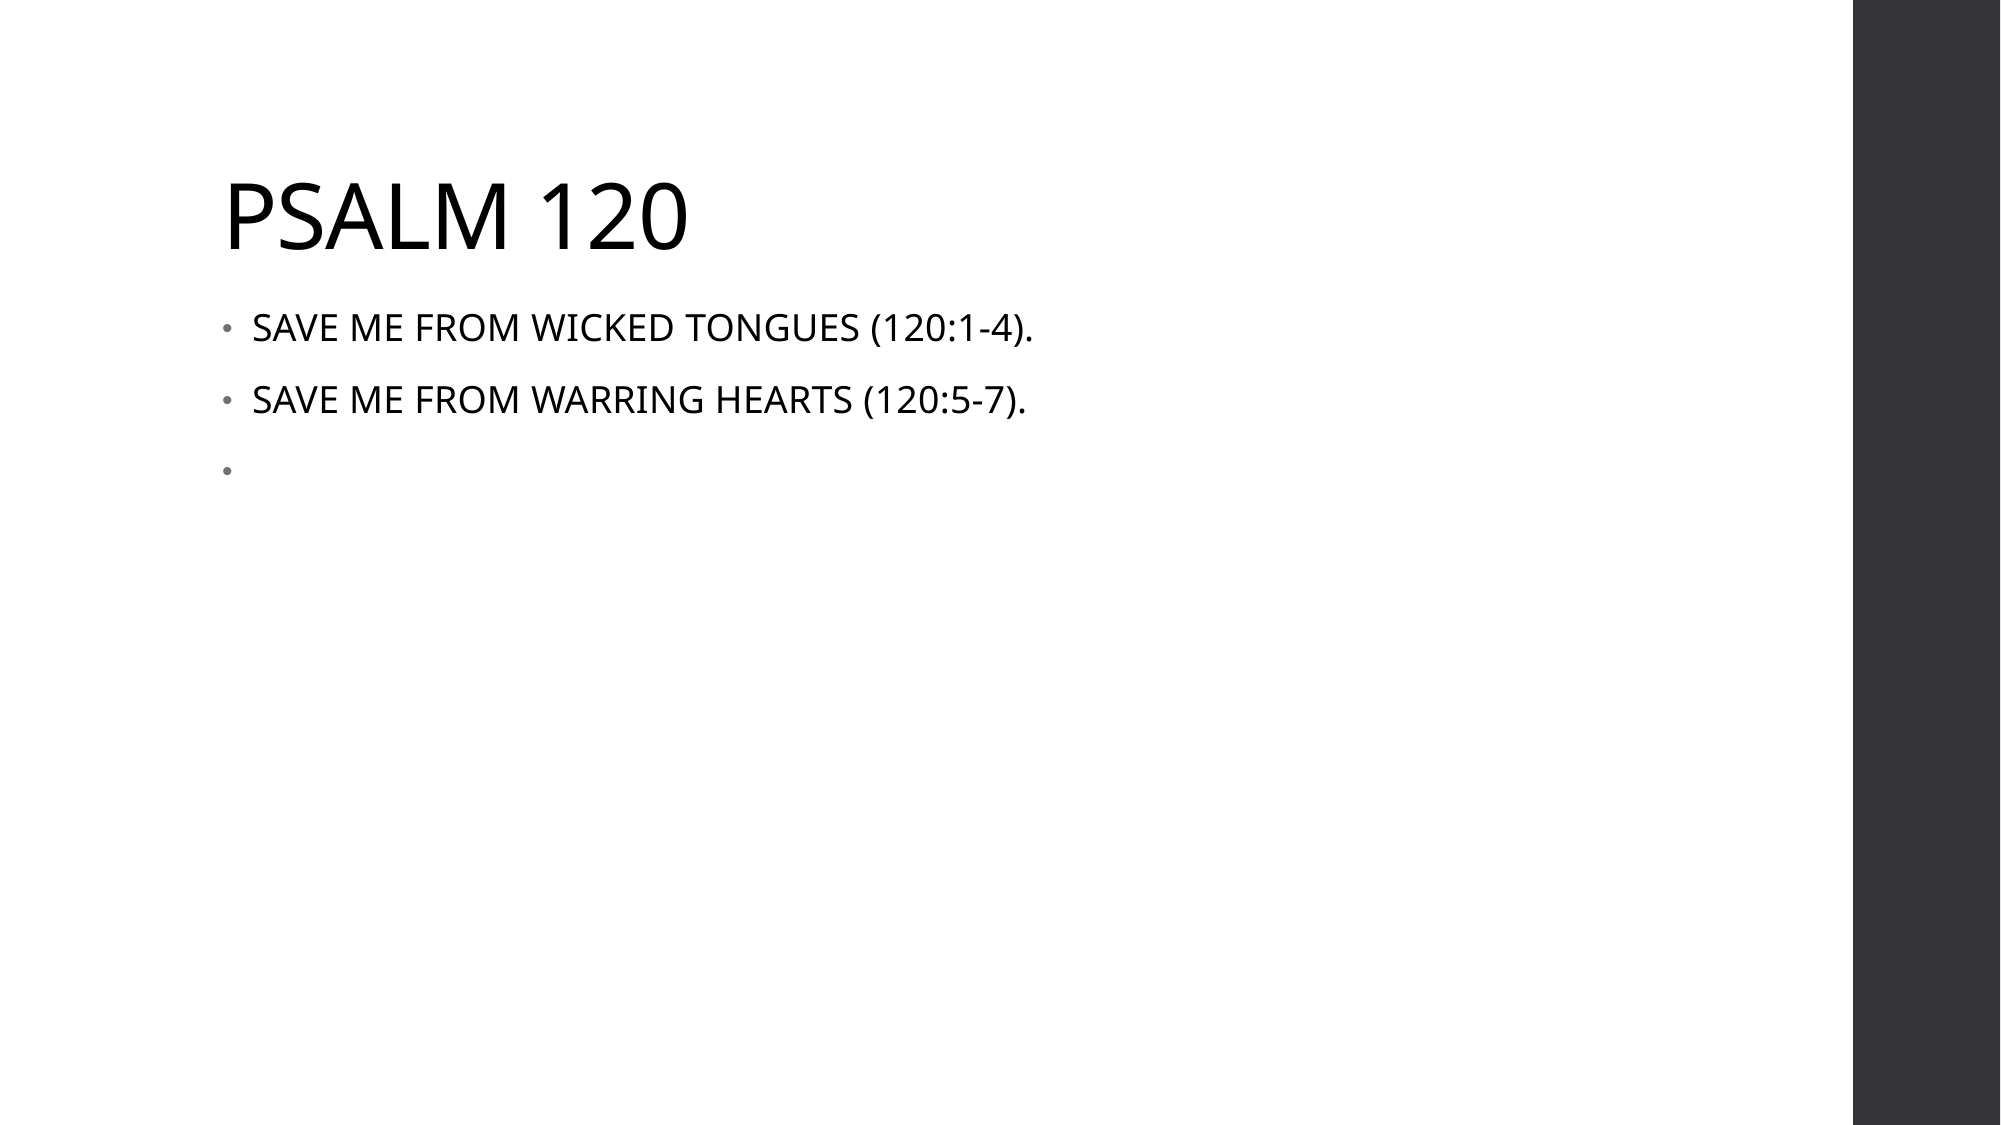

# PSALM 120
SAVE ME FROM WICKED TONGUES (120:1-4).
SAVE ME FROM WARRING HEARTS (120:5-7).